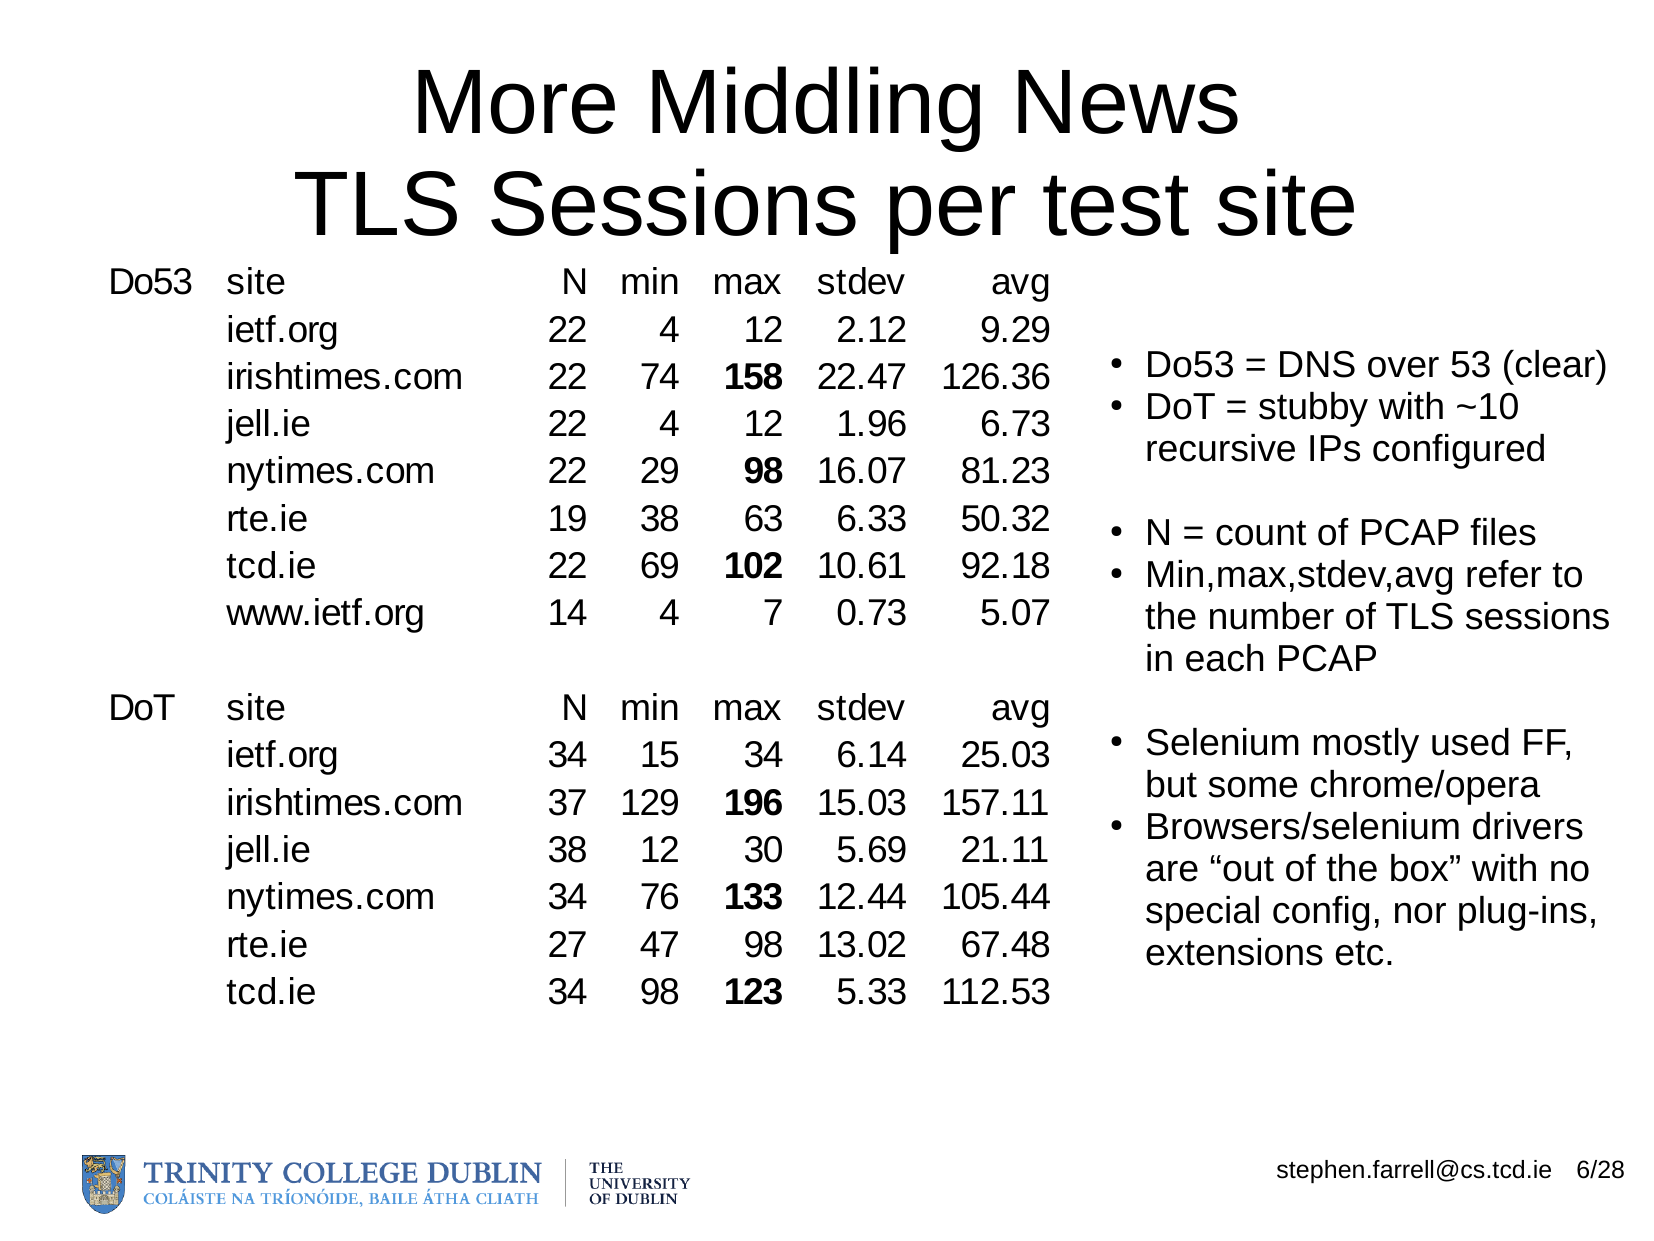

# More Middling News TLS Sessions per test site
Do53 = DNS over 53 (clear)
DoT = stubby with ~10
recursive IPs configured
N = count of PCAP files
Min,max,stdev,avg refer to
the number of TLS sessions
in each PCAP
Selenium mostly used FF,
but some chrome/opera
Browsers/selenium drivers
are “out of the box” with no
special config, nor plug-ins,
extensions etc.